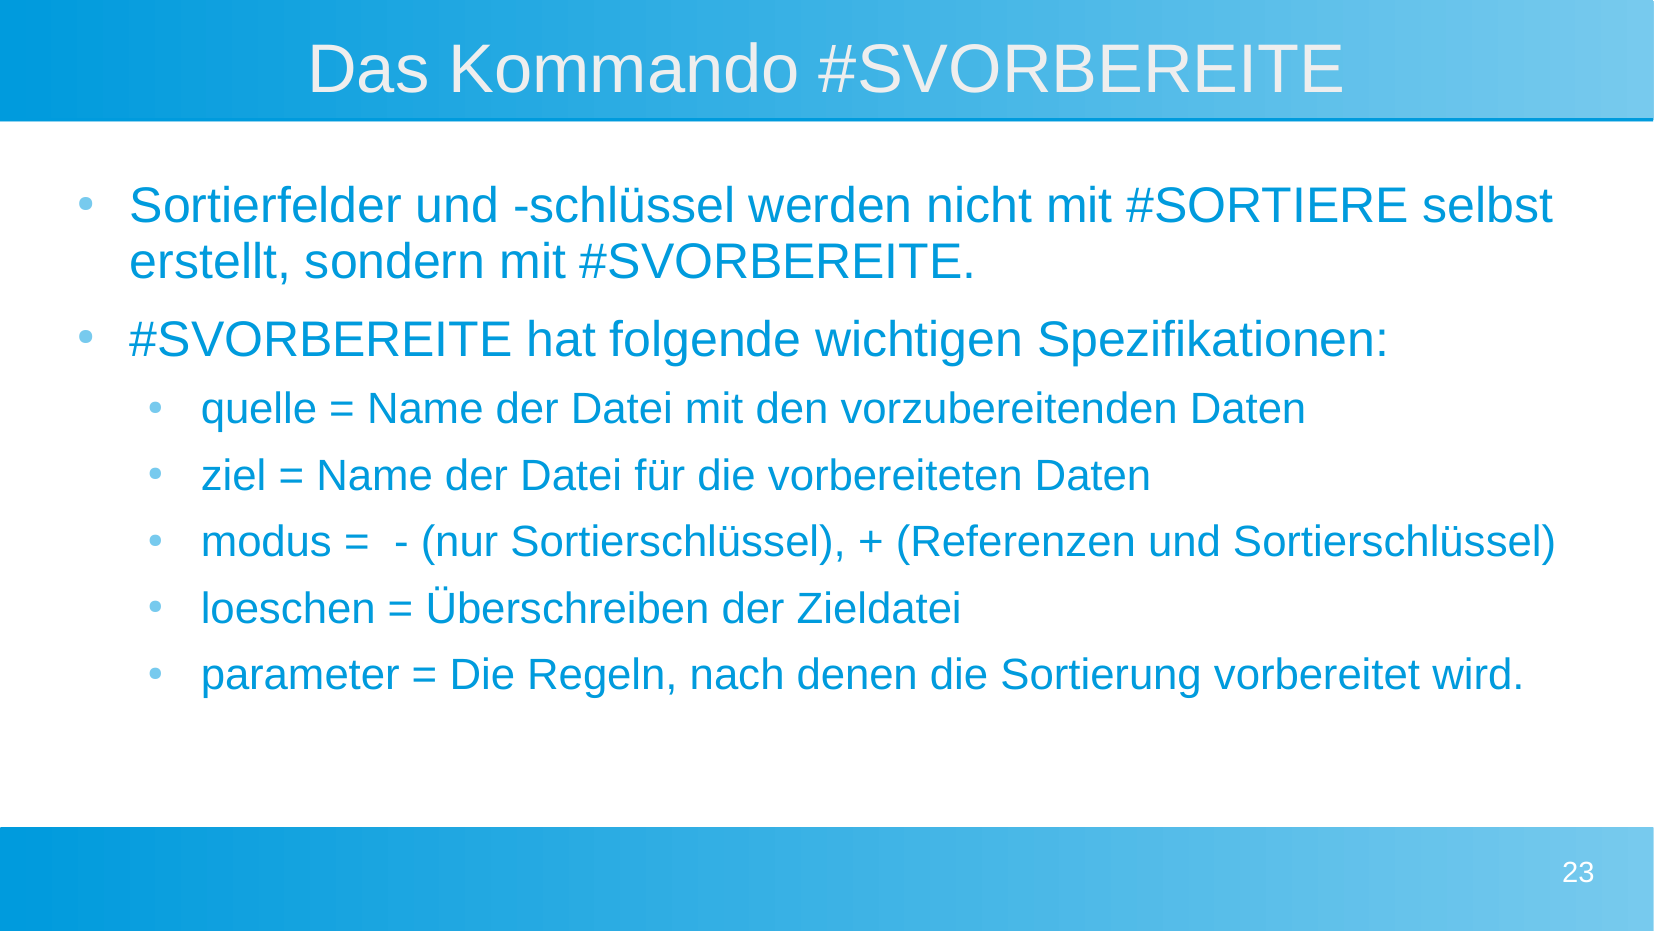

# Das Kommando #SVORBEREITE
Sortierfelder und -schlüssel werden nicht mit #SORTIERE selbst erstellt, sondern mit #SVORBEREITE.
#SVORBEREITE hat folgende wichtigen Spezifikationen:
quelle = Name der Datei mit den vorzubereitenden Daten
ziel = Name der Datei für die vorbereiteten Daten
modus = - (nur Sortierschlüssel), + (Referenzen und Sortierschlüssel)
loeschen = Überschreiben der Zieldatei
parameter = Die Regeln, nach denen die Sortierung vorbereitet wird.
23